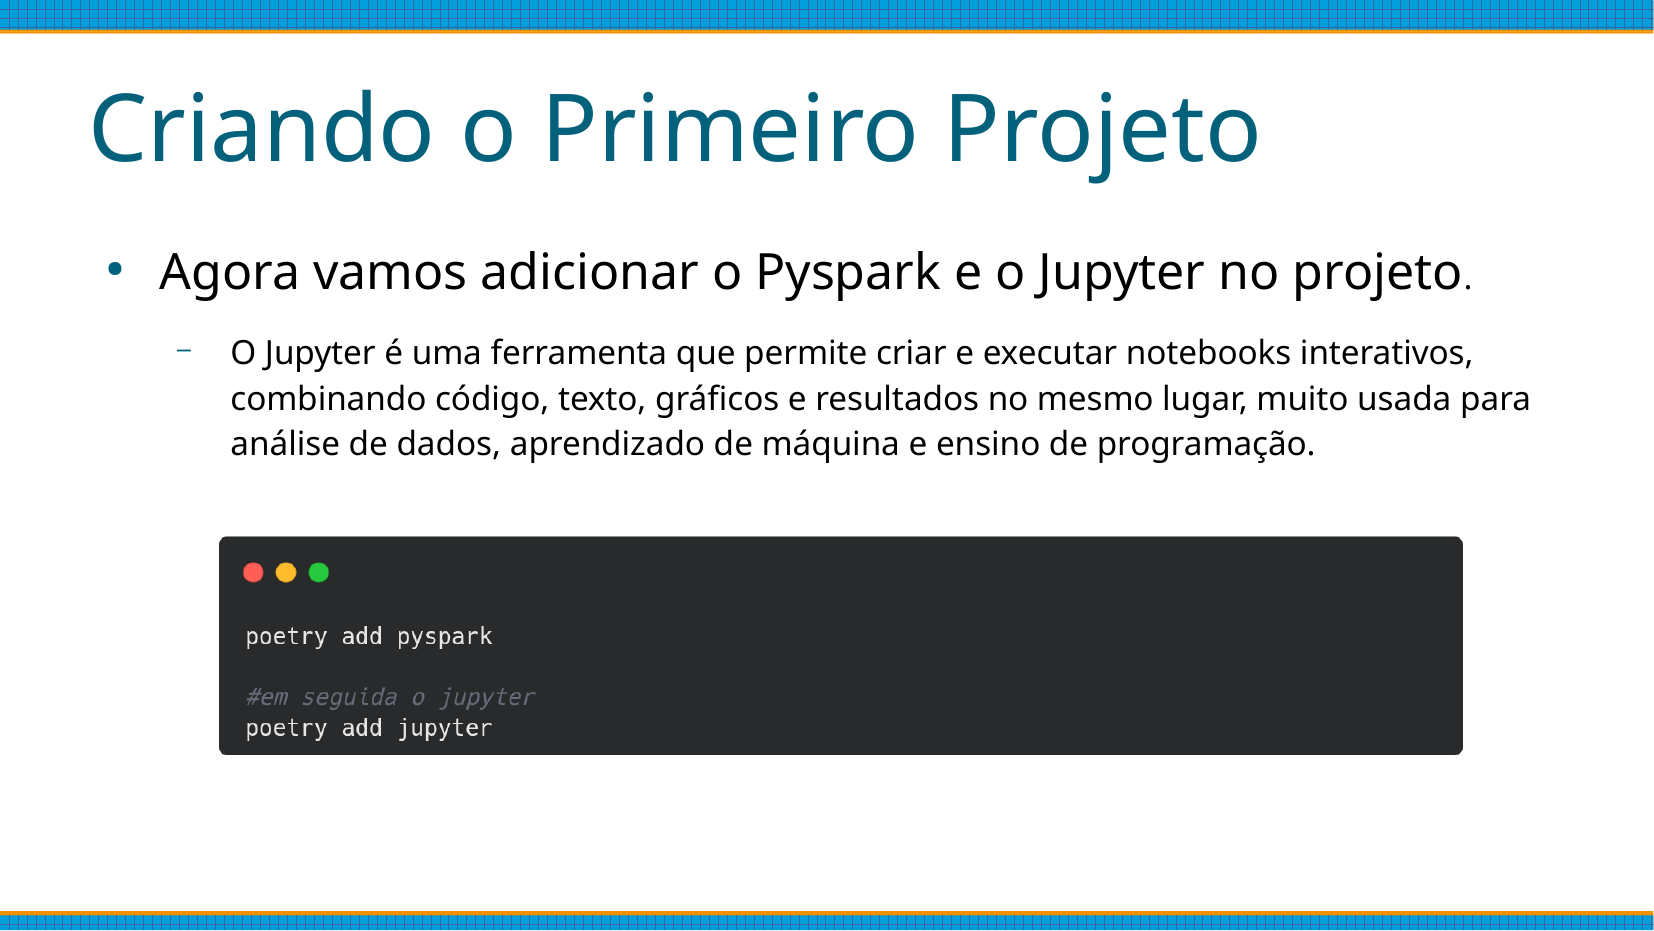

# Criando o Primeiro Projeto
Agora vamos adicionar o Pyspark e o Jupyter no projeto.
O Jupyter é uma ferramenta que permite criar e executar notebooks interativos, combinando código, texto, gráficos e resultados no mesmo lugar, muito usada para análise de dados, aprendizado de máquina e ensino de programação.